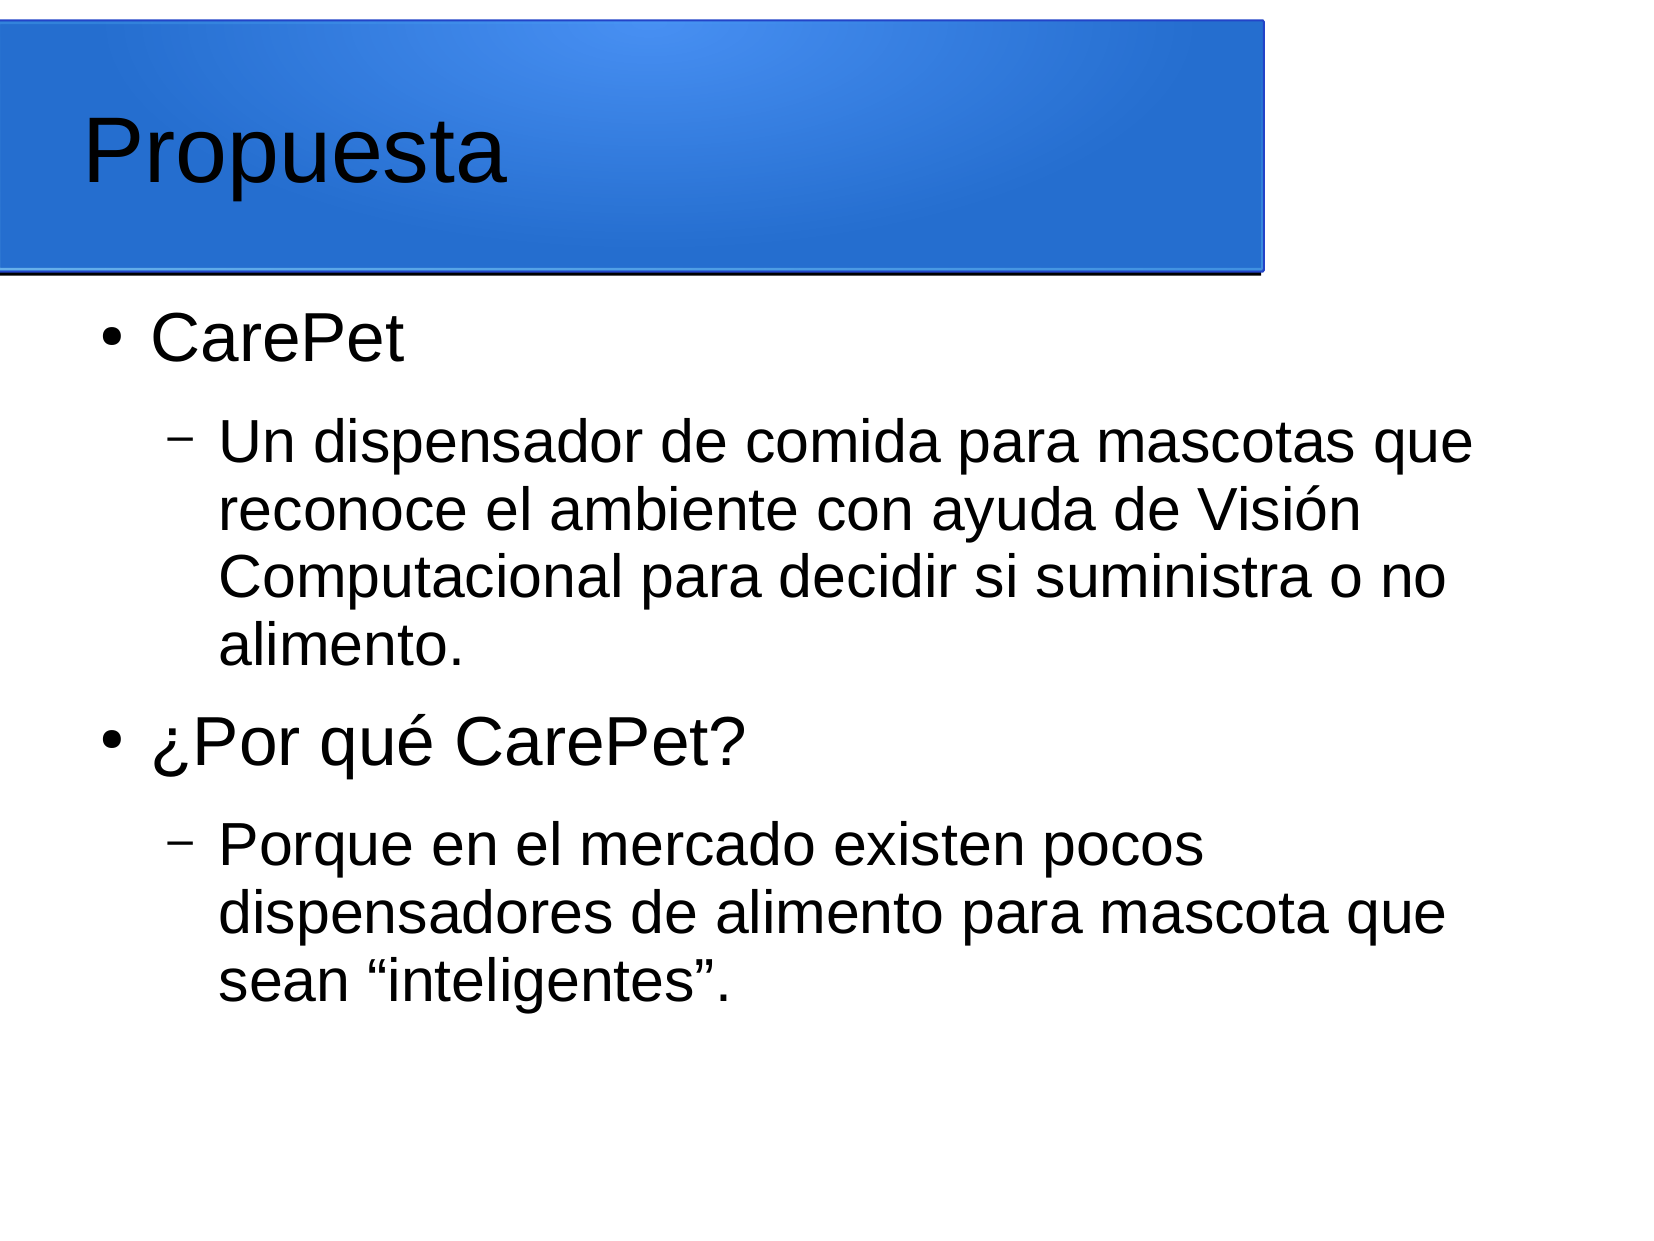

# Propuesta
CarePet
Un dispensador de comida para mascotas que reconoce el ambiente con ayuda de Visión Computacional para decidir si suministra o no alimento.
¿Por qué CarePet?
Porque en el mercado existen pocos dispensadores de alimento para mascota que sean “inteligentes”.